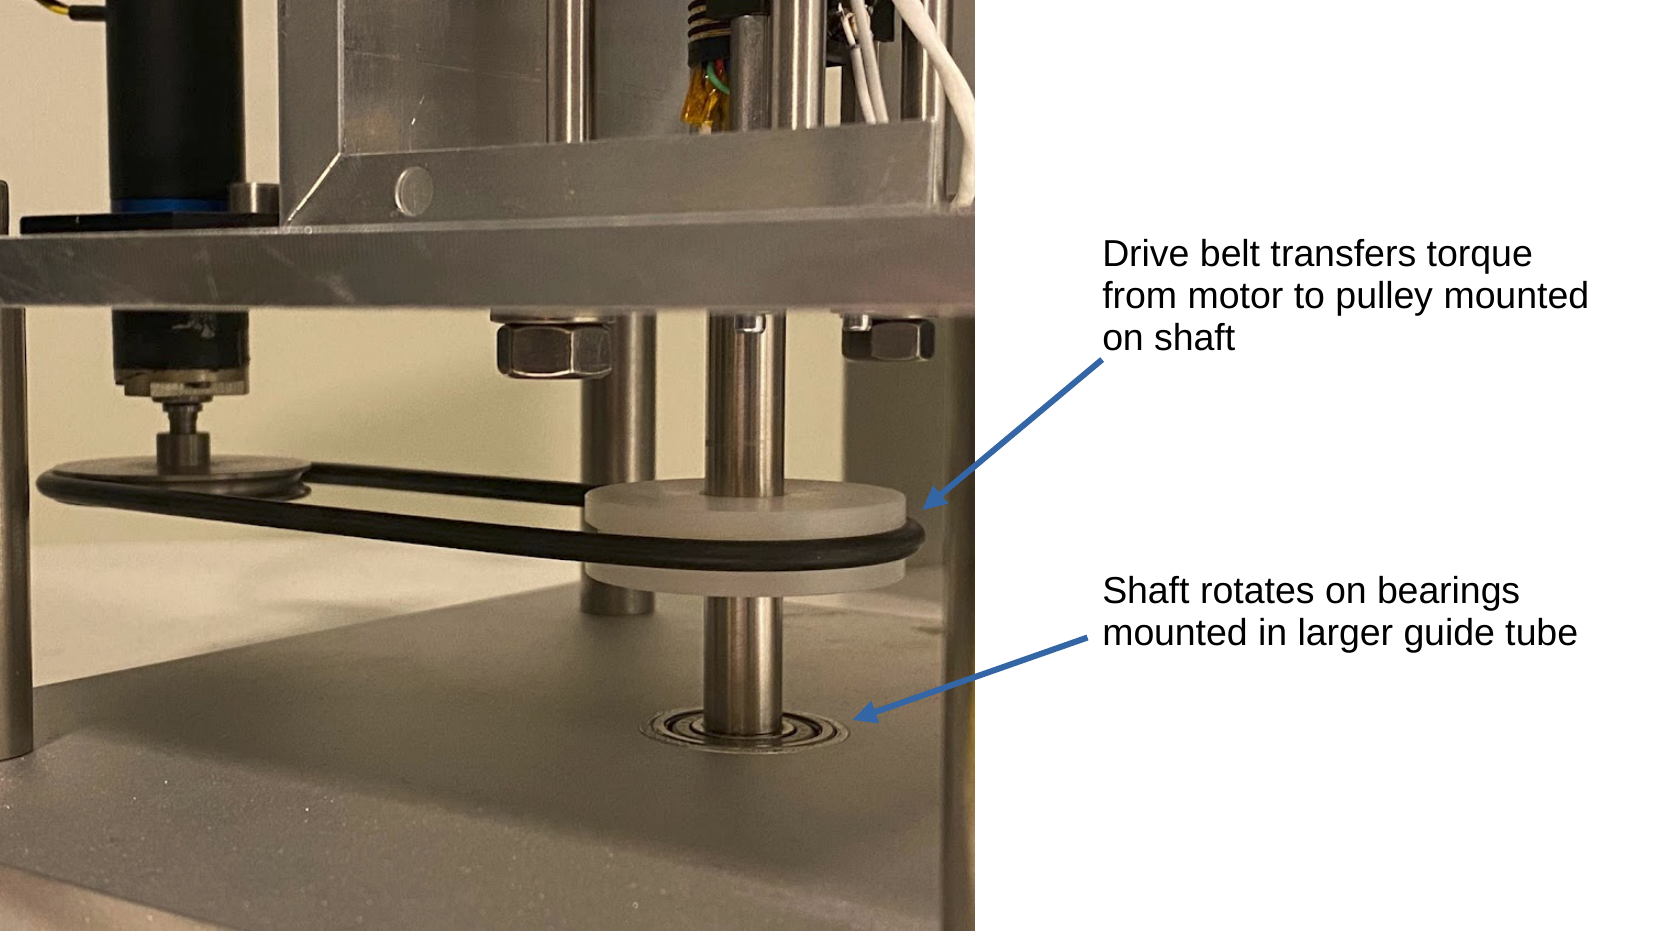

Drive belt transfers torque from motor to pulley mounted on shaft
Shaft rotates on bearings mounted in larger guide tube